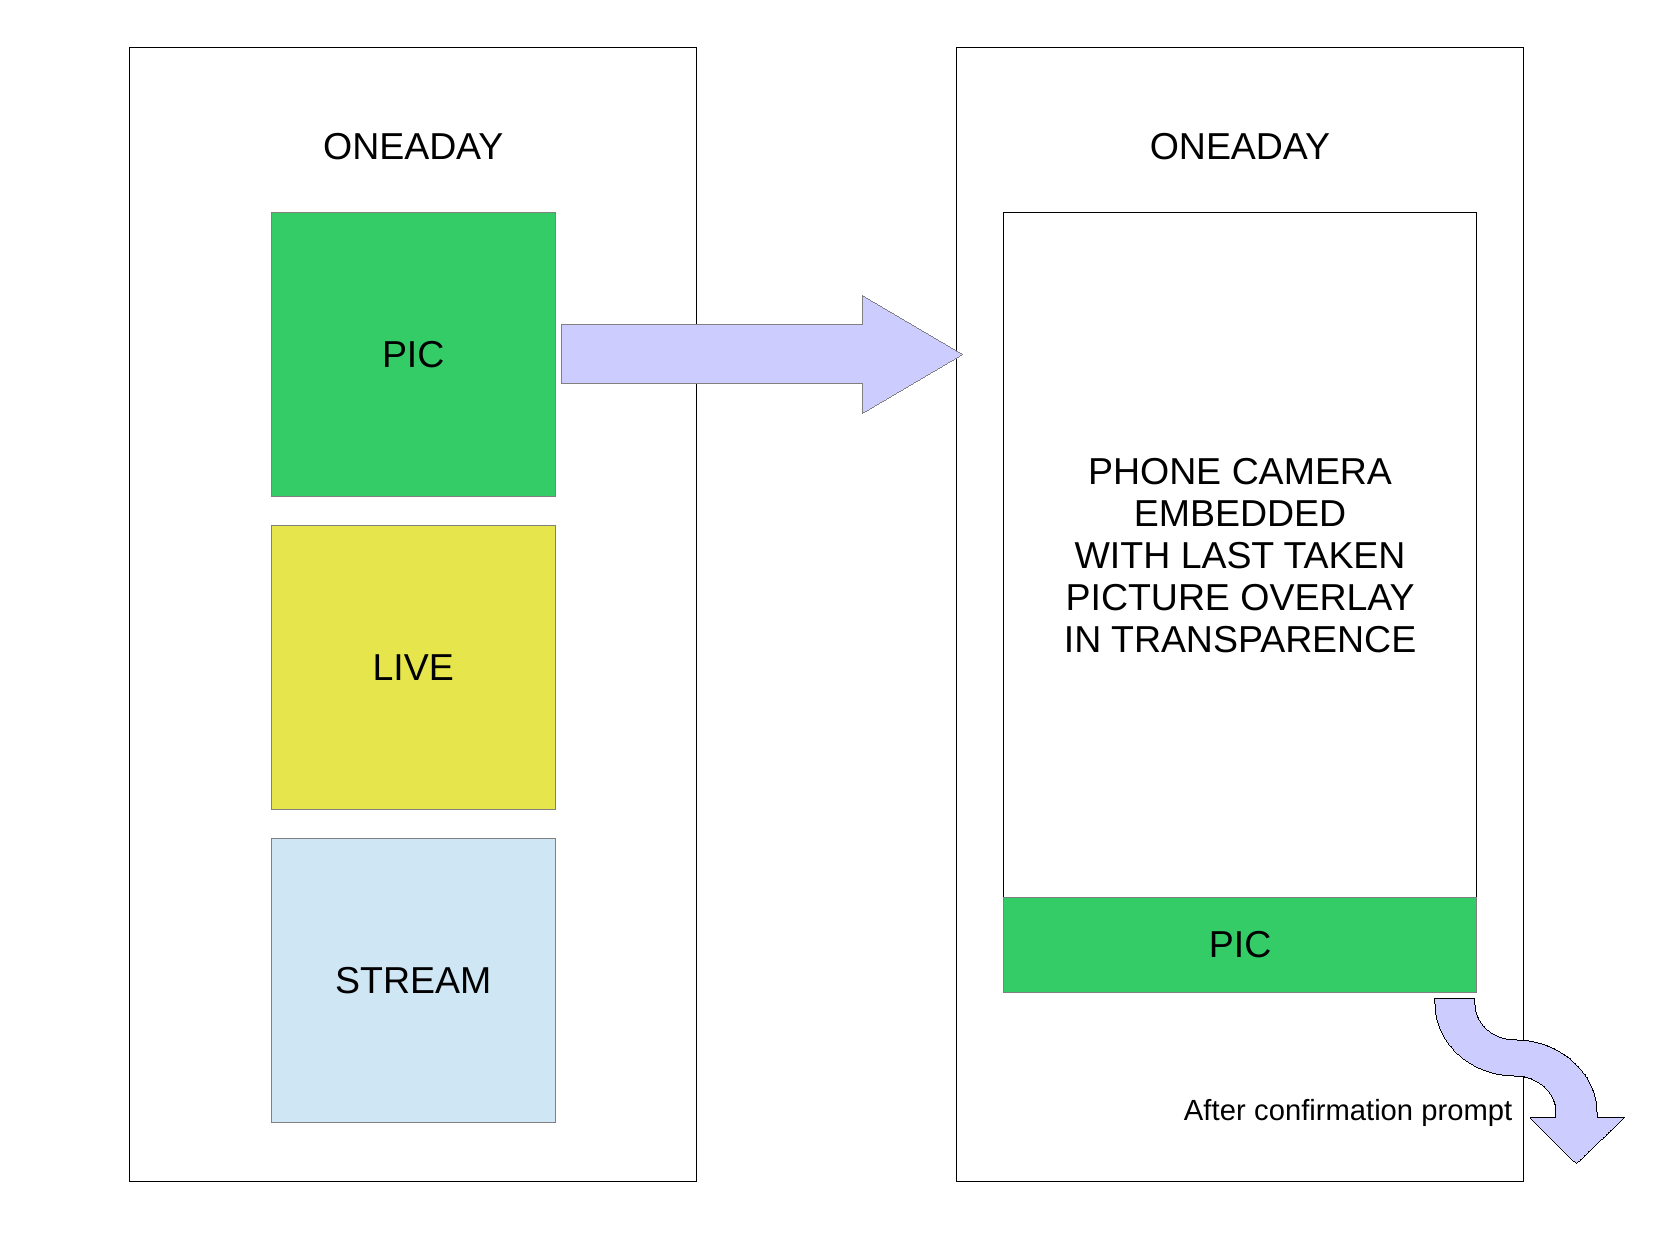

ONEADAY
ONEADAY
PIC
PHONE CAMERA
EMBEDDED
WITH LAST TAKEN
PICTURE OVERLAY
IN TRANSPARENCE
LIVE
STREAM
PIC
After confirmation prompt